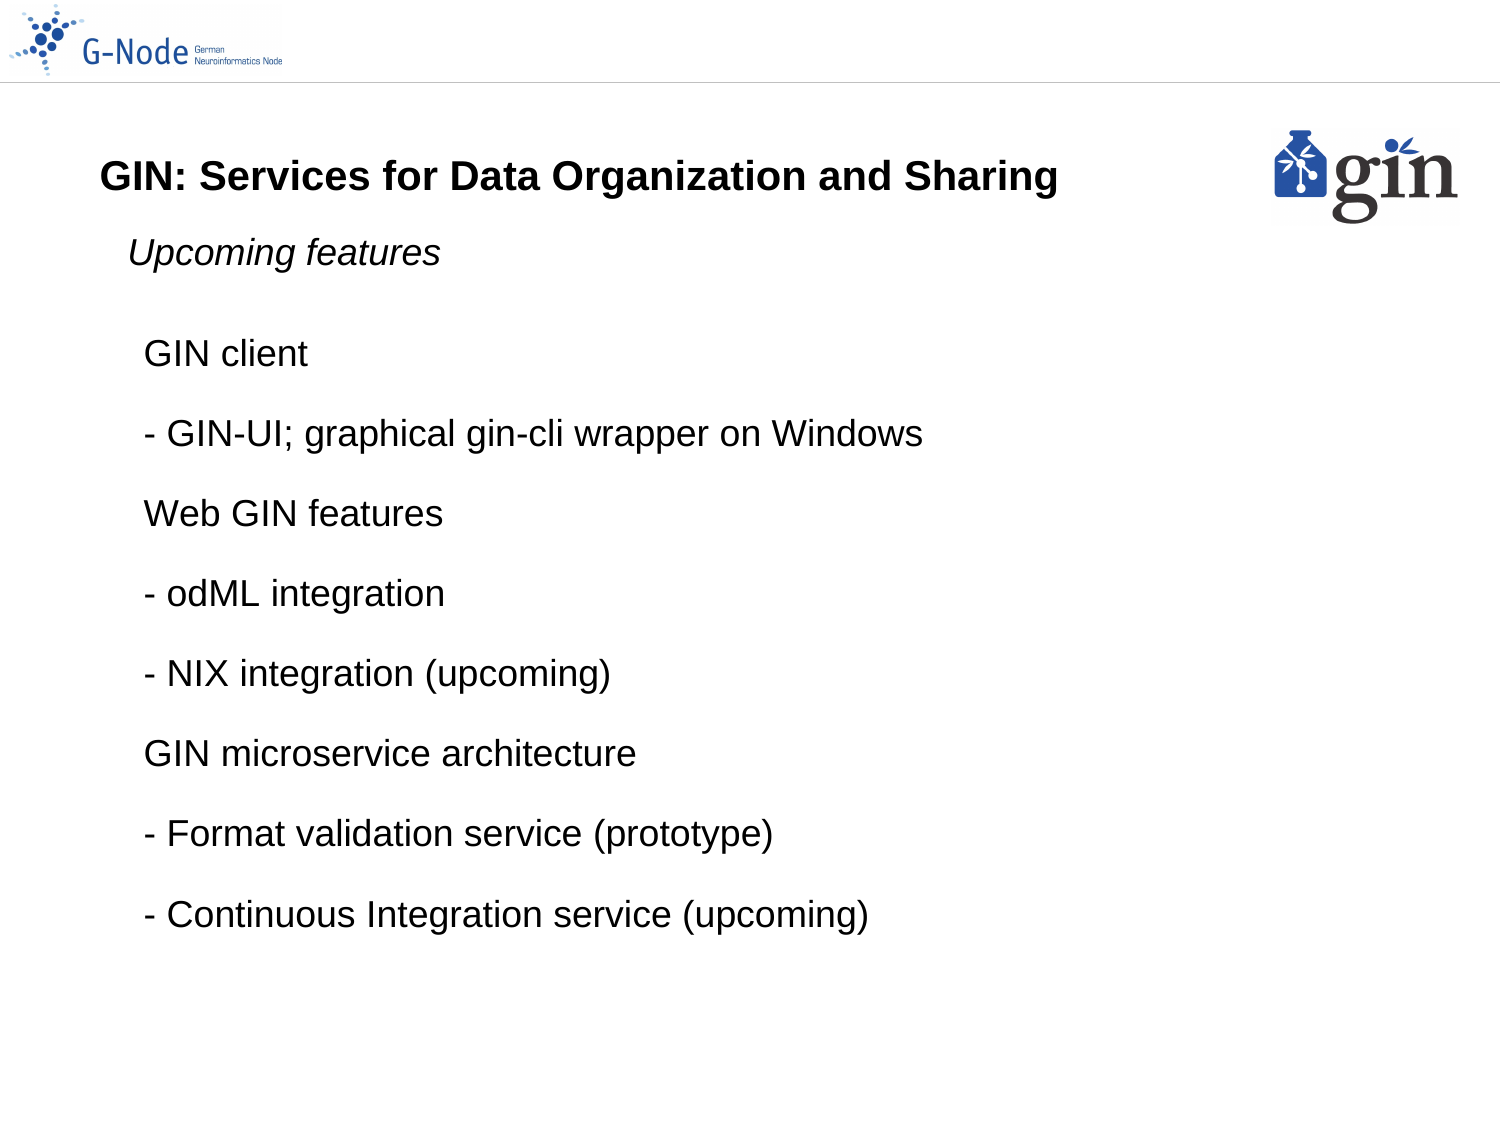

GIN: Services for Data Organization and Sharing
Upcoming features
GIN client
- GIN-UI; graphical gin-cli wrapper on Windows
Web GIN features
- odML integration
- NIX integration (upcoming)
GIN microservice architecture
- Format validation service (prototype)
- Continuous Integration service (upcoming)